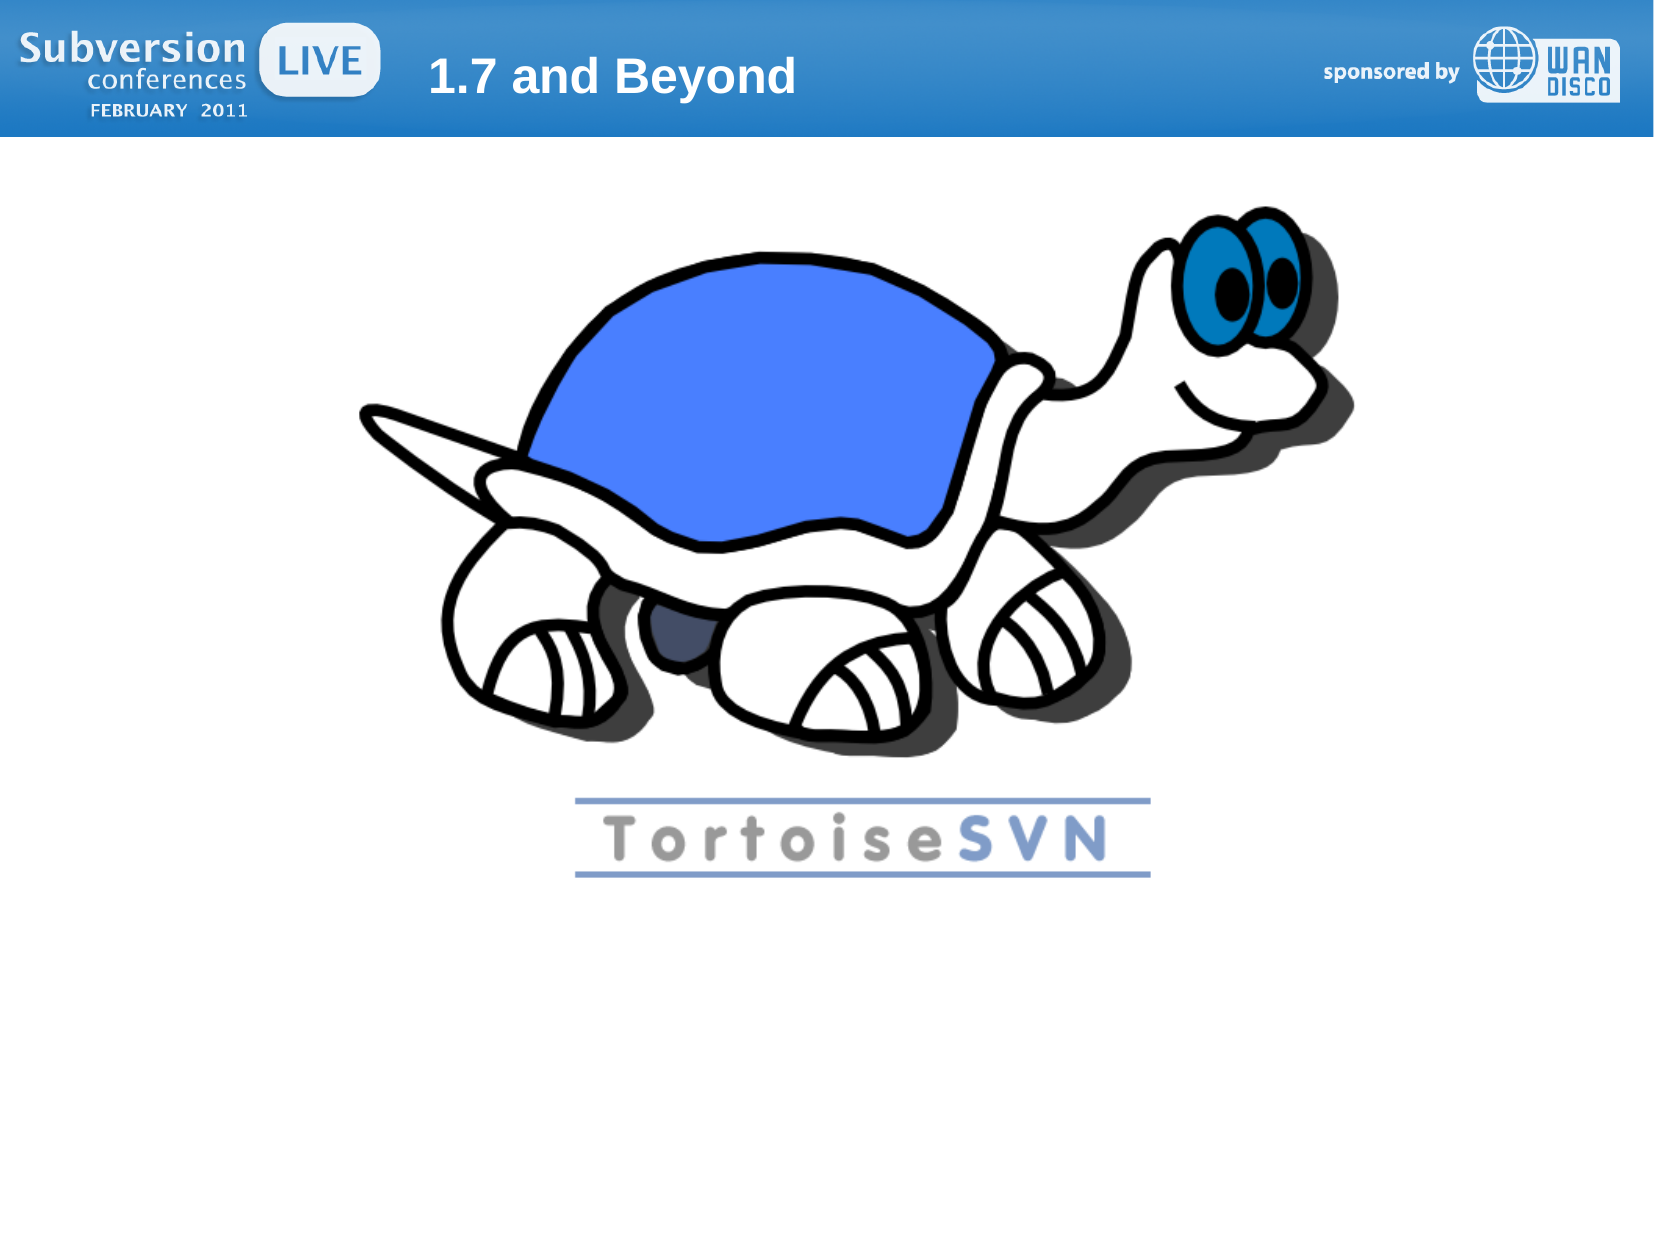

# 1.7 and Beyond
[insert SVeN here]